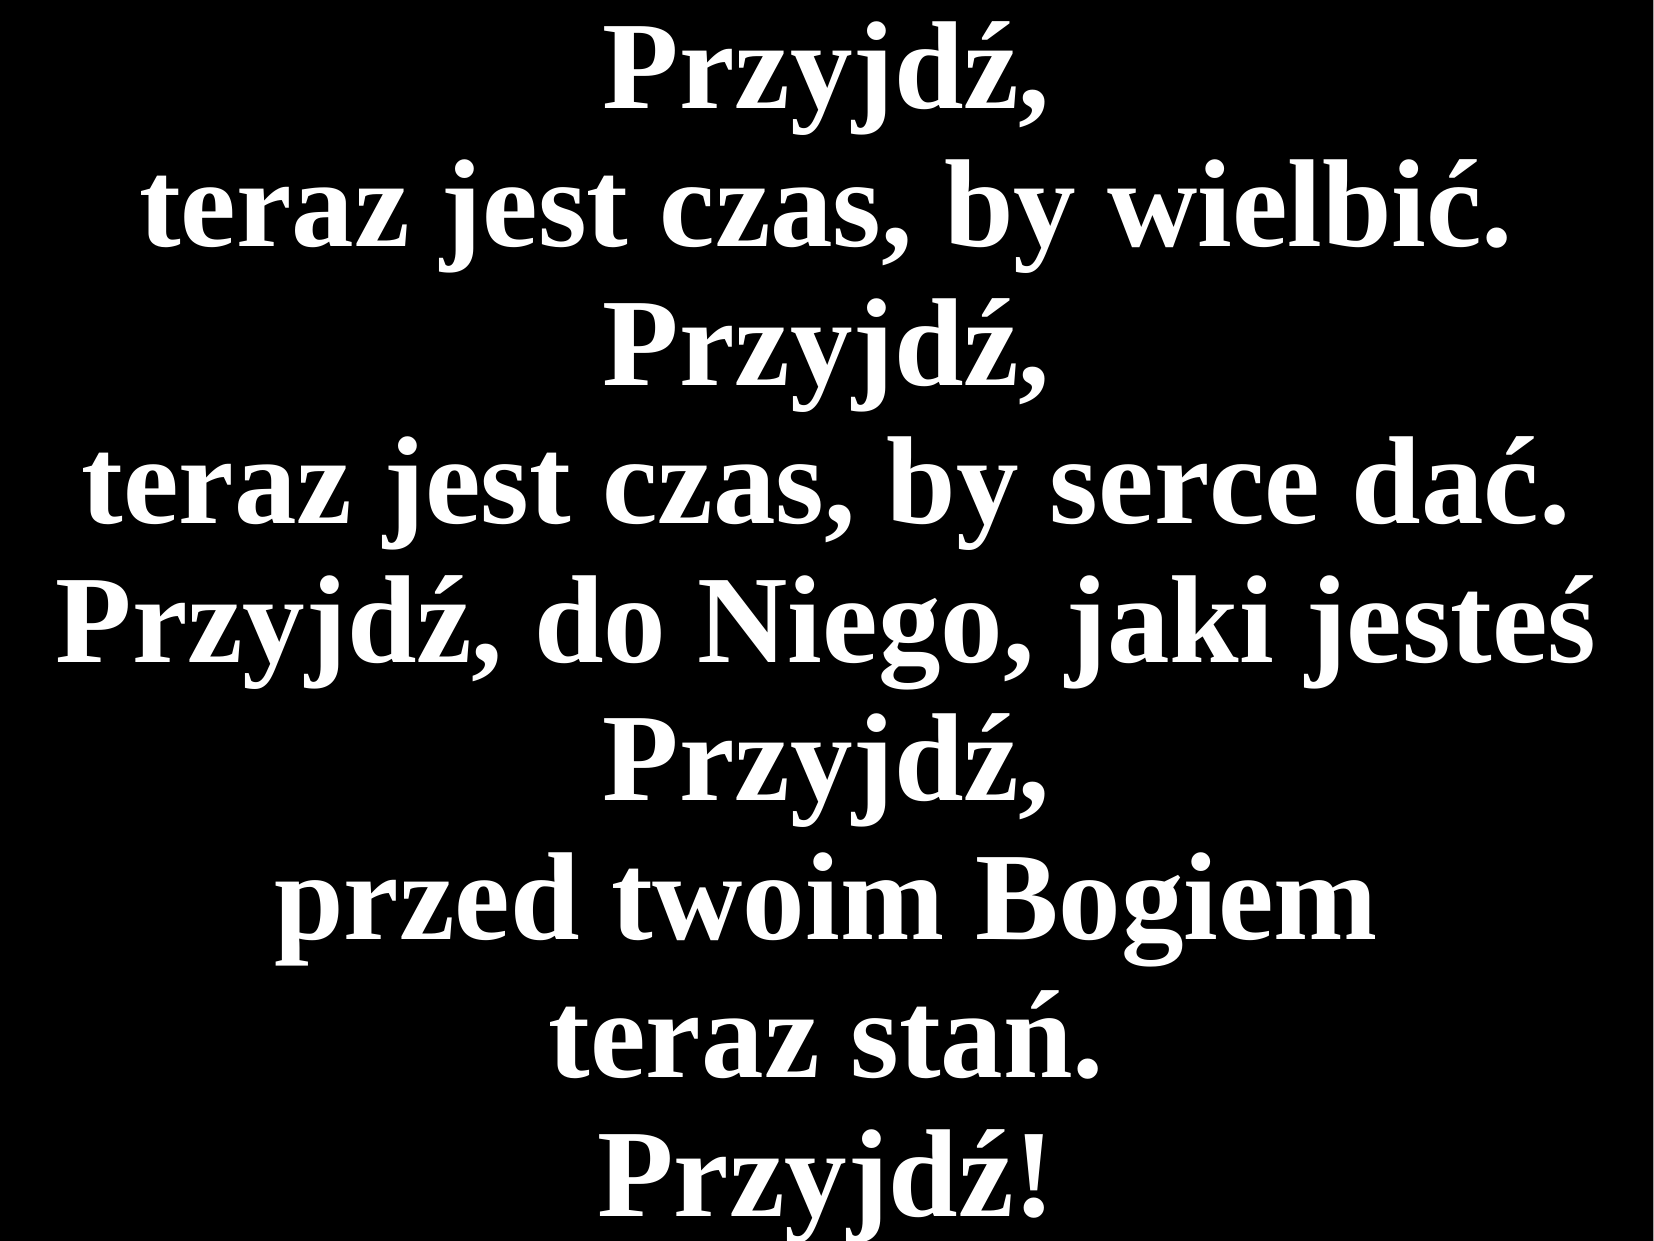

# Przyjdź, teraz jest czas, by wielbić. Przyjdź, teraz jest czas, by serce dać. Przyjdź, do Niego, jaki jesteś Przyjdź, przed twoim Bogiem teraz stań. Przyjdź!